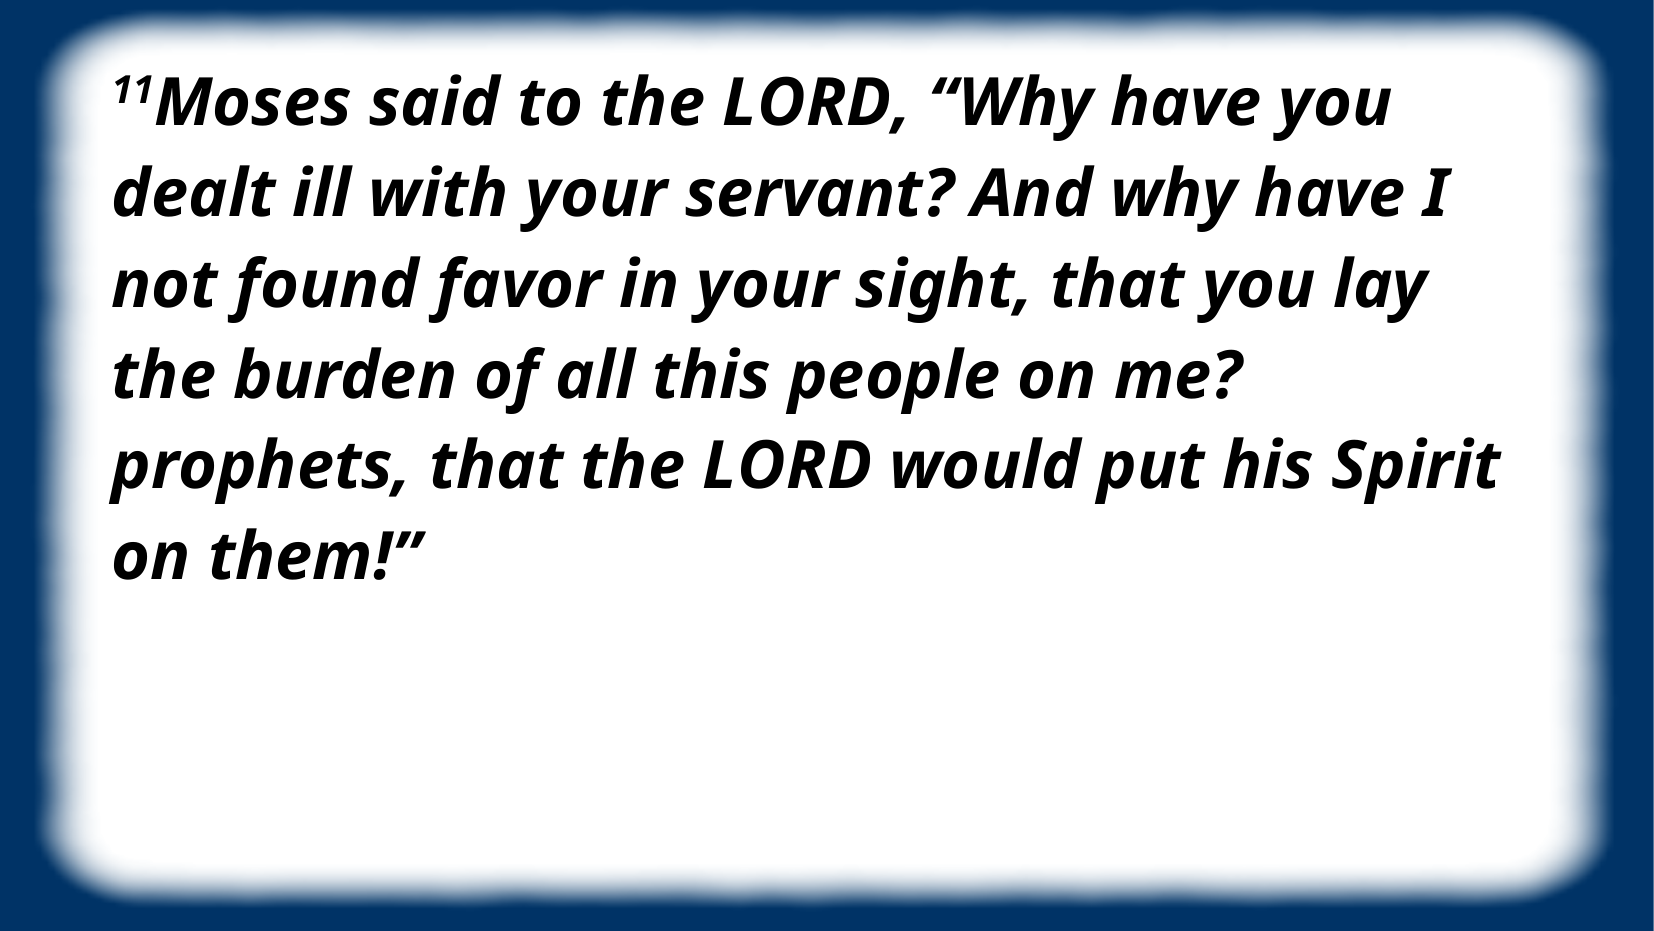

11Moses said to the LORD, “Why have you dealt ill with your servant? And why have I not found favor in your sight, that you lay the burden of all this people on me? prophets, that the LORD would put his Spirit on them!”